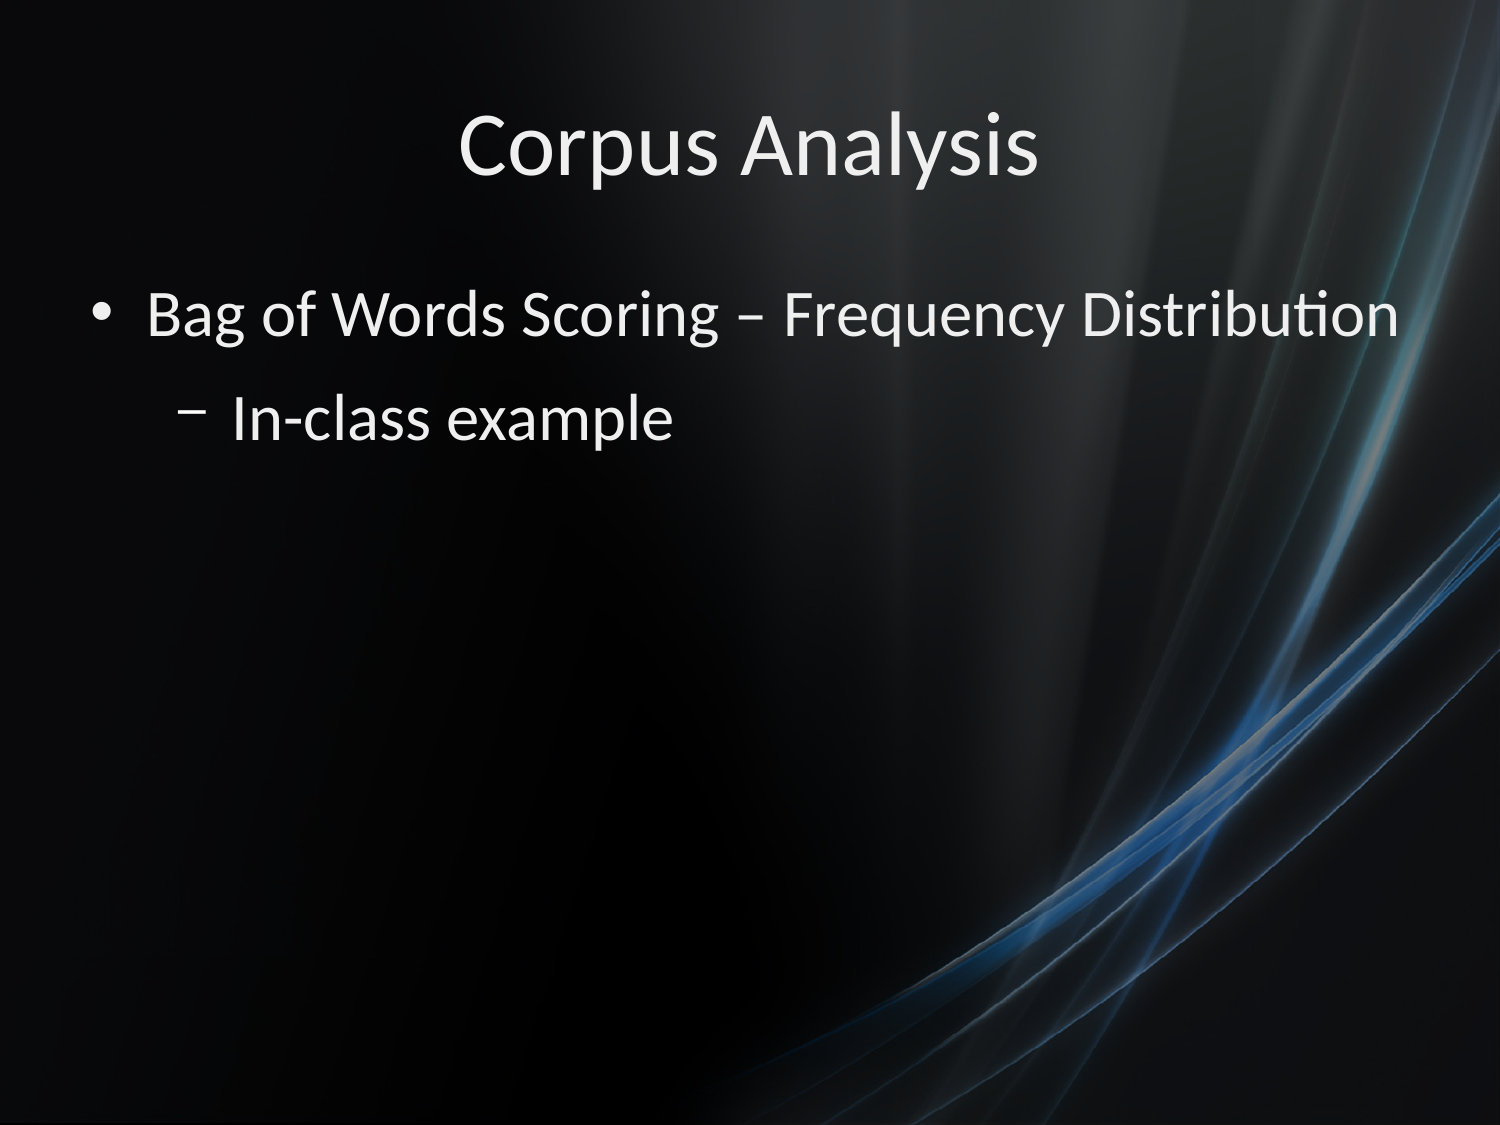

# Corpus Analysis
Bag of Words Scoring – Frequency Distribution
In-class example